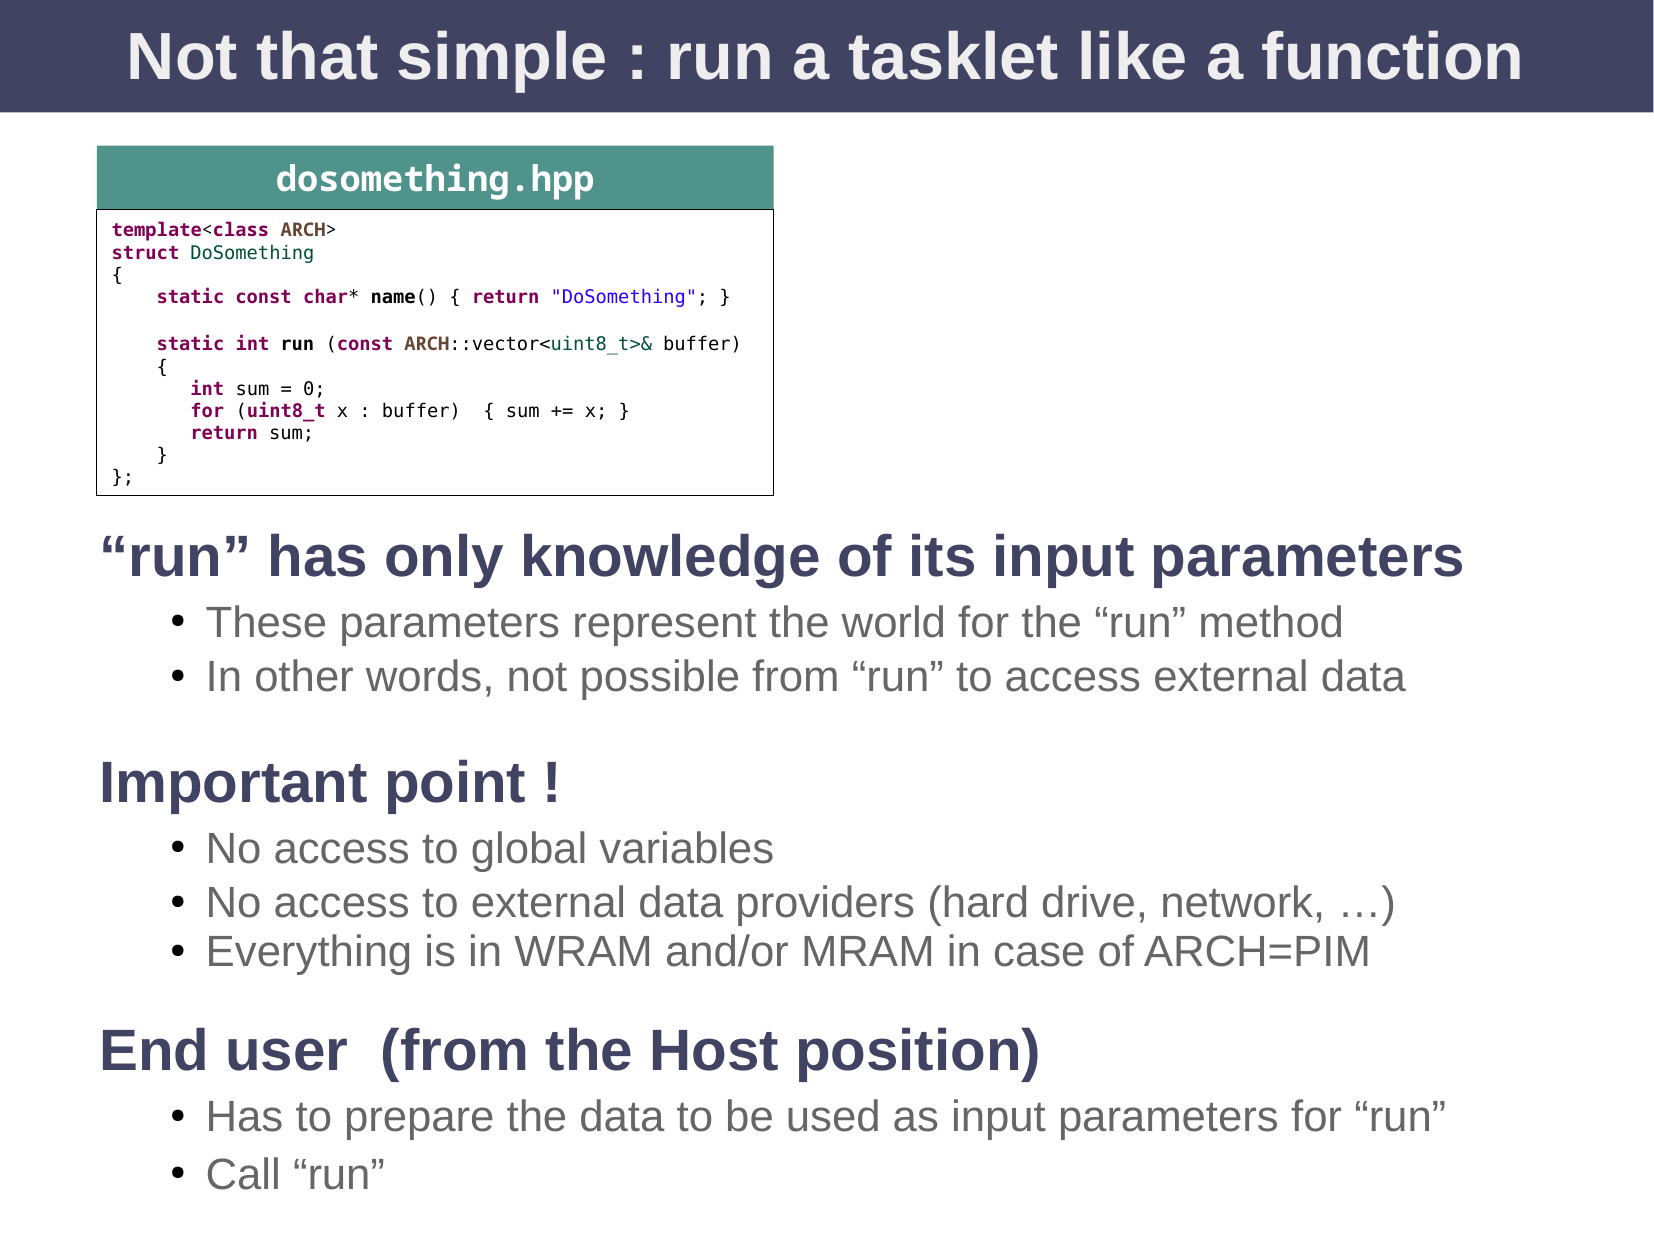

Not that simple : run a tasklet like a function
dosomething.hpp
template<class ARCH>
struct DoSomething
{
 static const char* name() { return "DoSomething"; }
 static int run (const ARCH::vector<uint8_t>& buffer)
 {
 int sum = 0;
 for (uint8_t x : buffer) { sum += x; }
 return sum;
 }
};
“run” has only knowledge of its input parameters
These parameters represent the world for the “run” method
In other words, not possible from “run” to access external data
Important point !
No access to global variables
No access to external data providers (hard drive, network, …)
Everything is in WRAM and/or MRAM in case of ARCH=PIM
End user (from the Host position)
Has to prepare the data to be used as input parameters for “run”
Call “run”